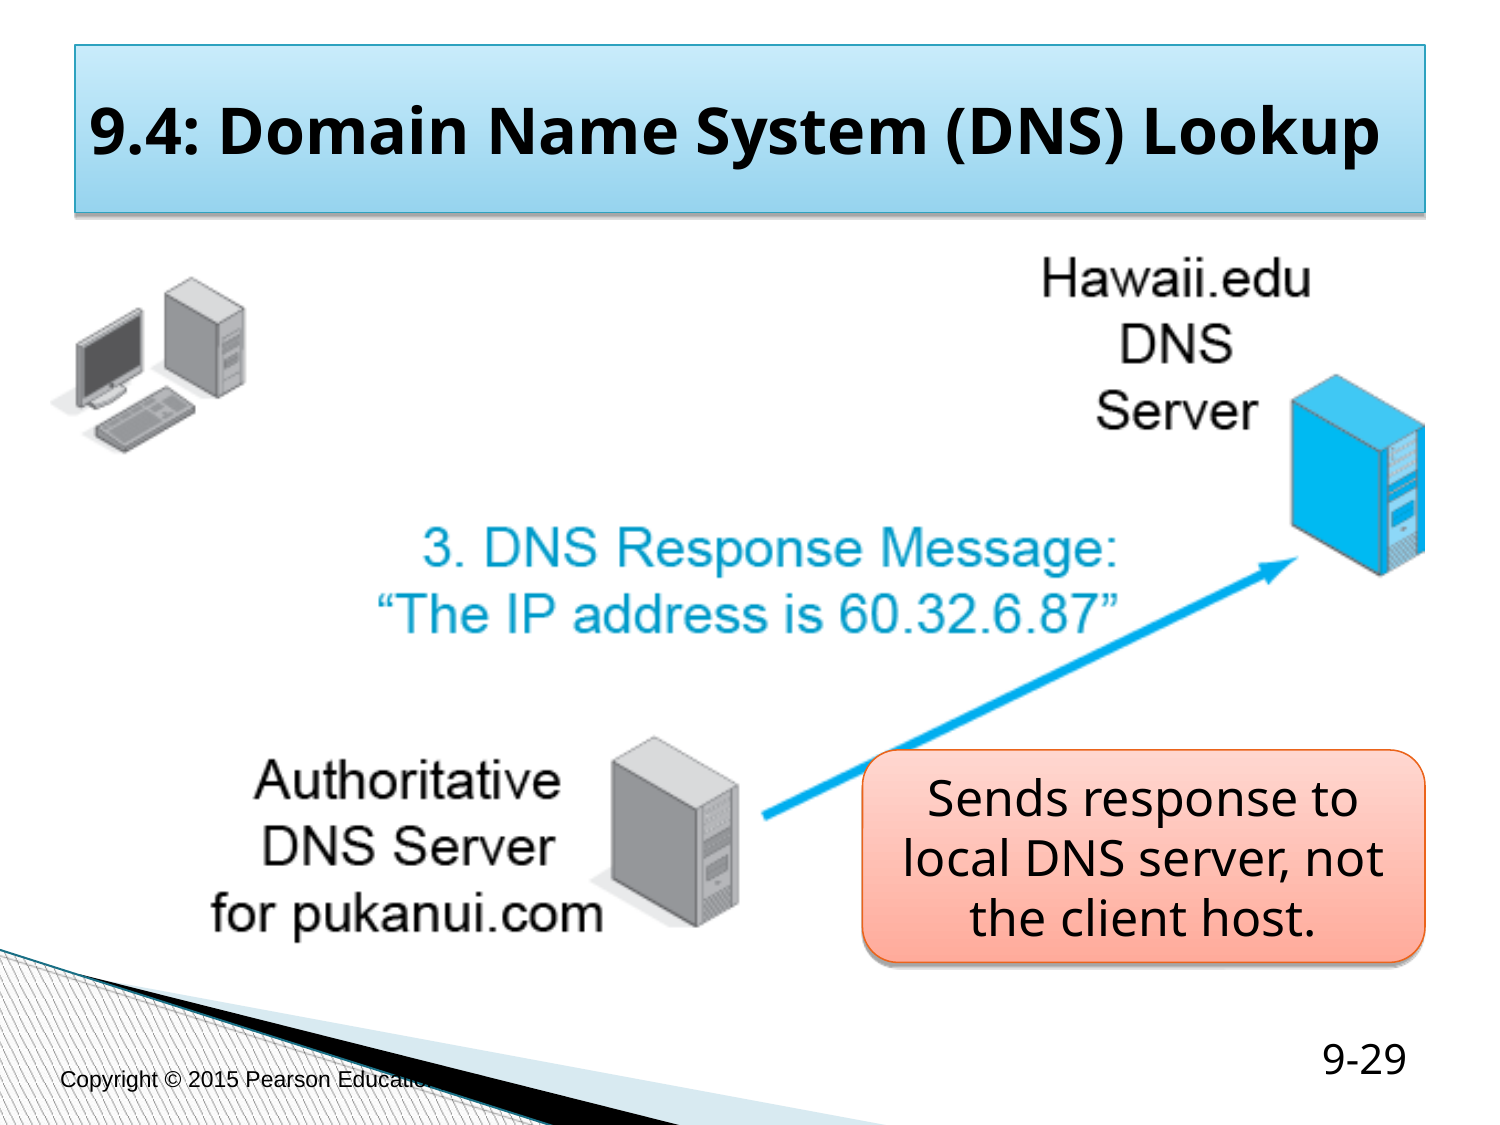

# 9.4: Domain Name System (DNS) Lookup
Sends response to local DNS server, not the client host.
Copyright © 2015 Pearson Education, Inc.